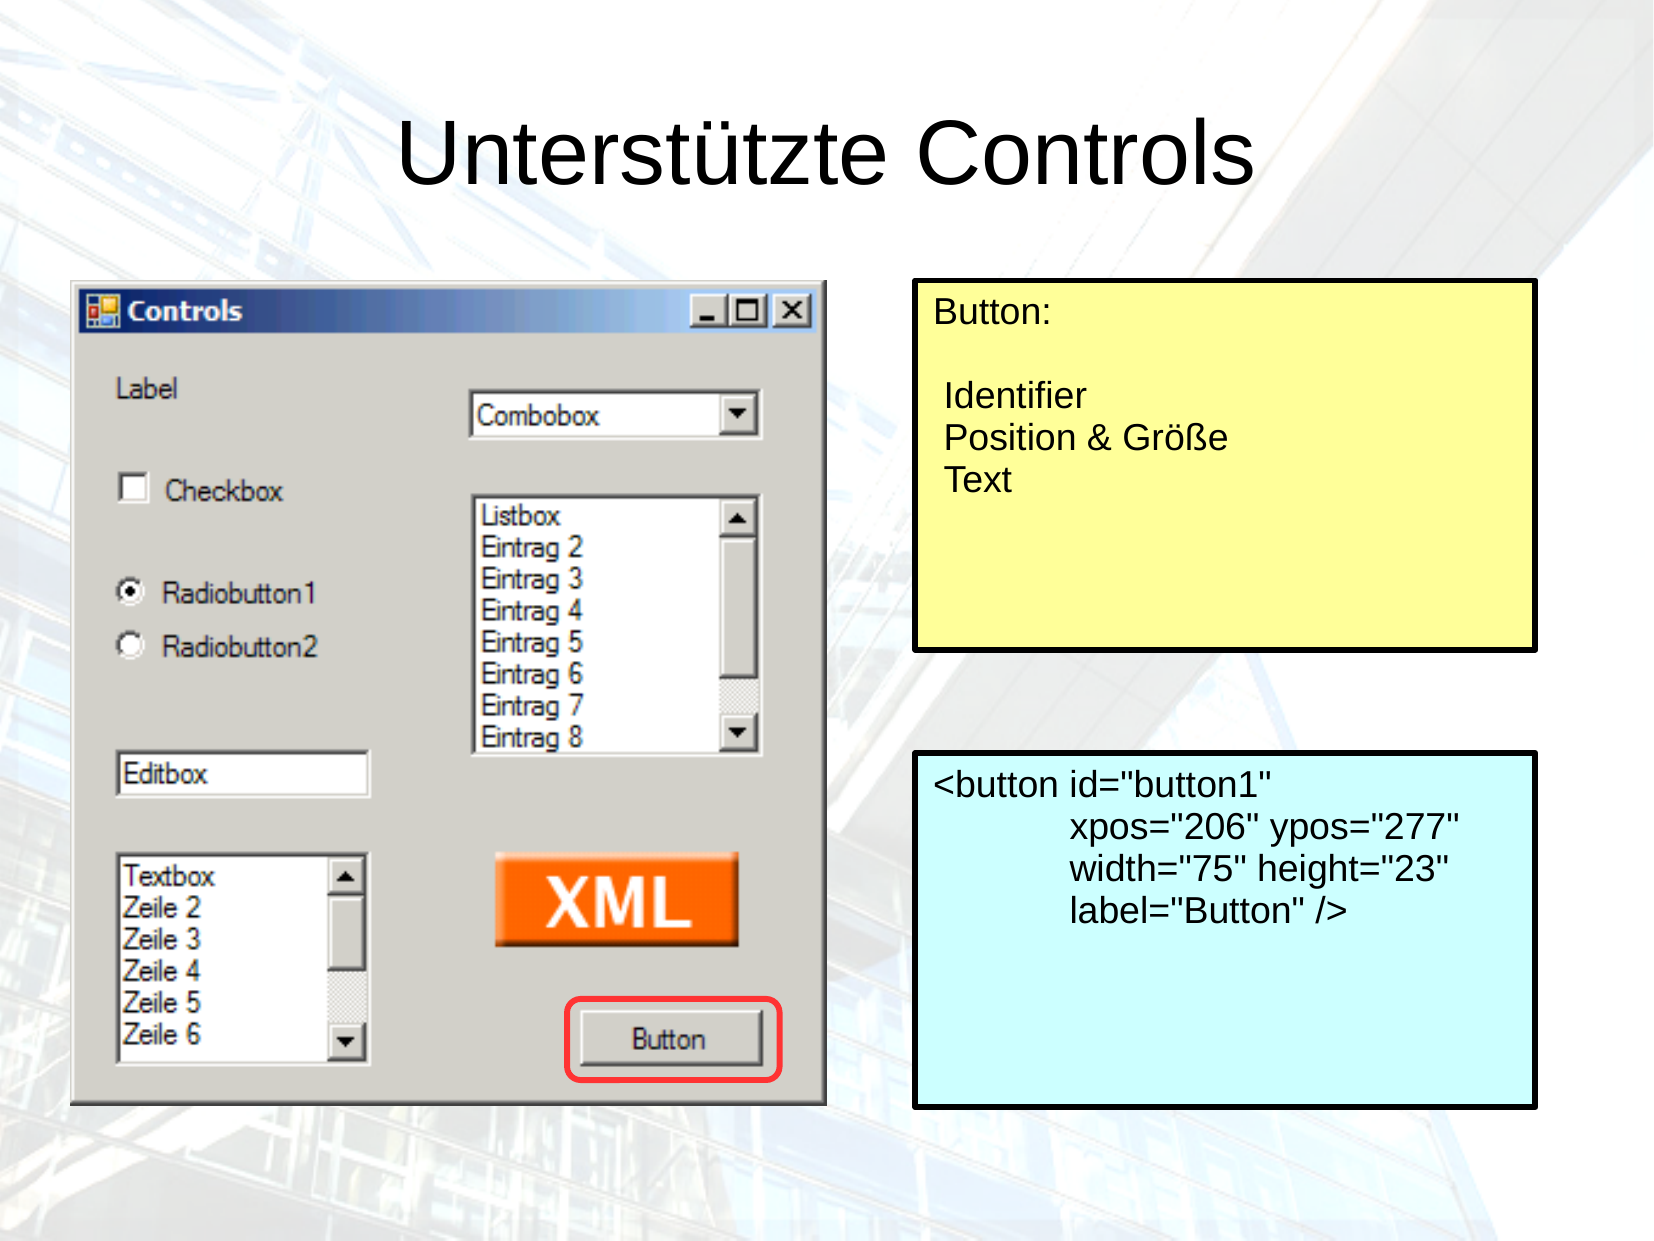

# Unterstützte Controls
Button:
 Identifier
 Position & Größe
 Text
<button id="button1"
 xpos="206" ypos="277"
 width="75" height="23"
 label="Button" />